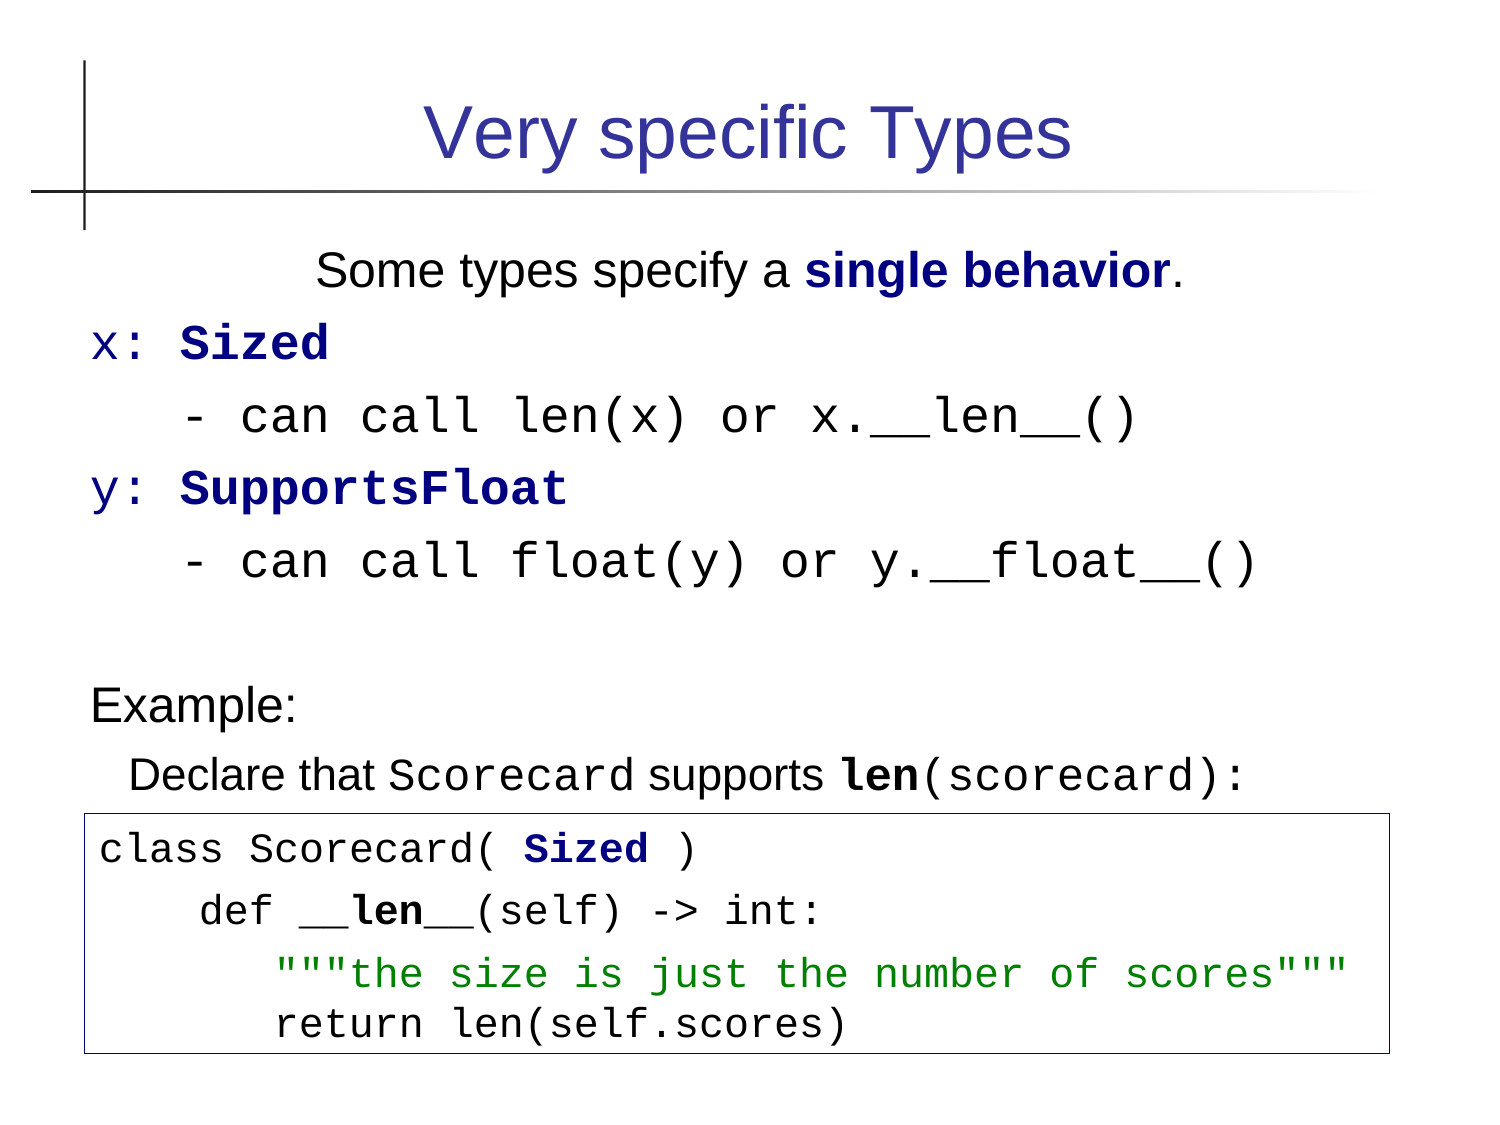

# Very specific Types
Some types specify a single behavior.
x: Sized
 - can call len(x) or x.__len__()
y: SupportsFloat
 - can call float(y) or y.__float__()
Example:
 Declare that Scorecard supports len(scorecard):
class Scorecard( Sized )
 def __len__(self) -> int:
 """the size is just the number of scores"""
 return len(self.scores)